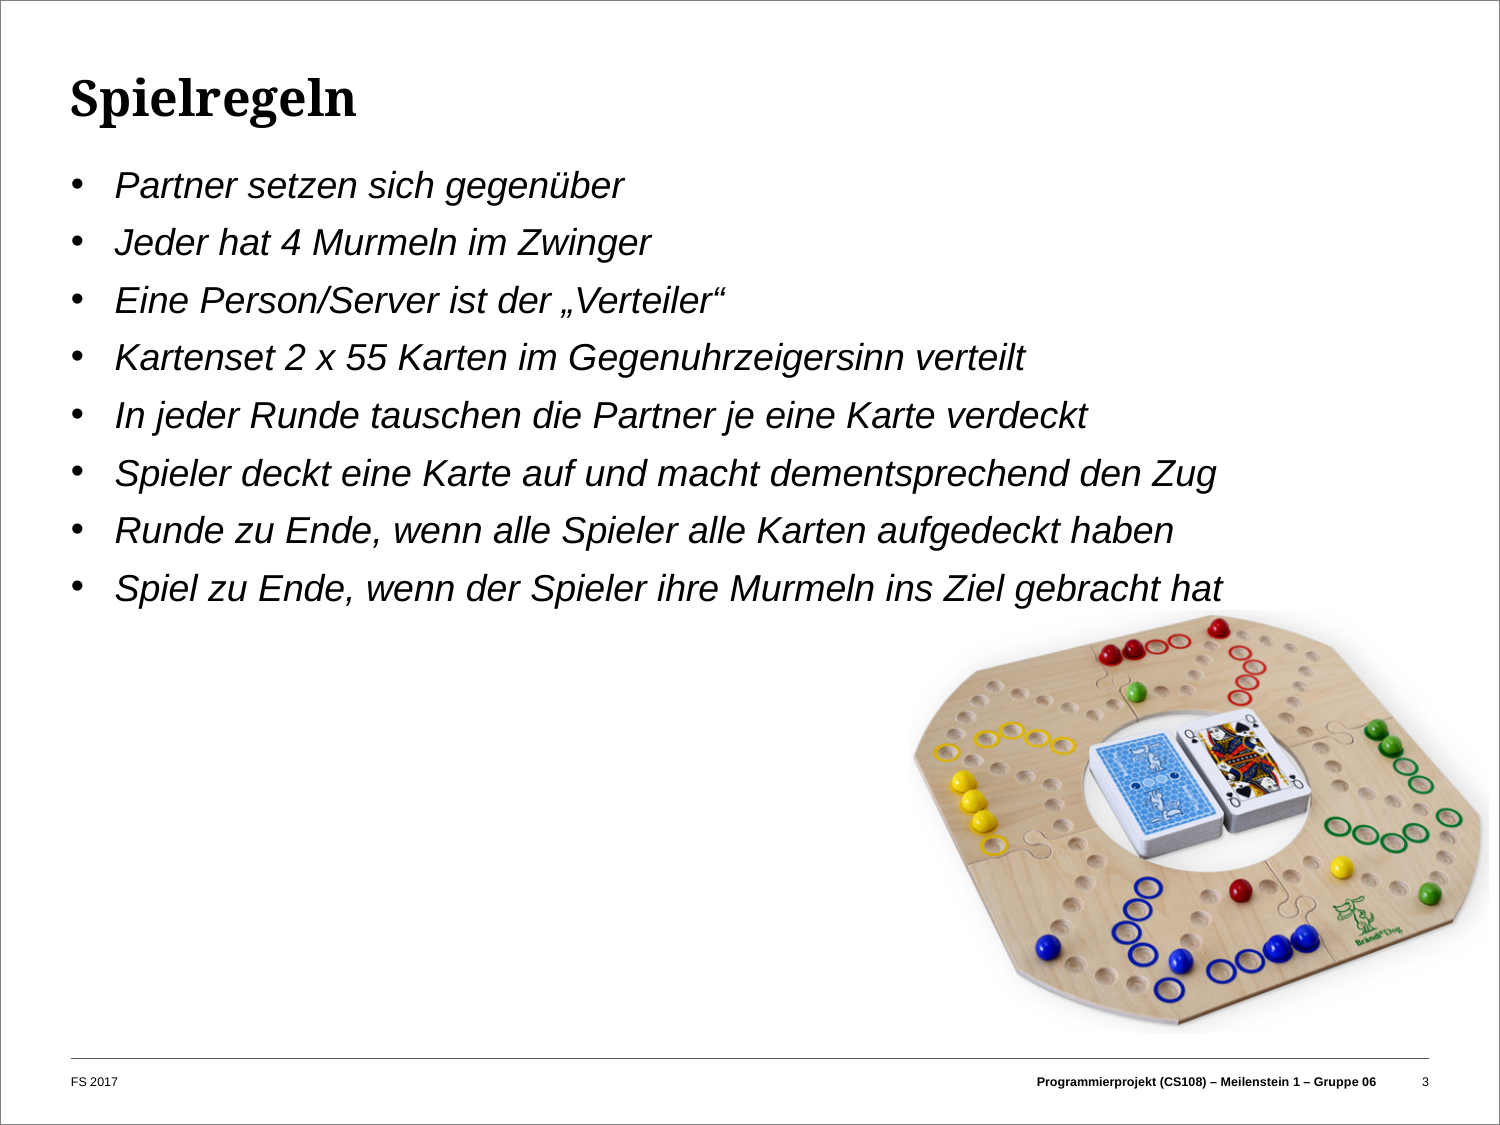

# Spielregeln
Partner setzen sich gegenüber
Jeder hat 4 Murmeln im Zwinger
Eine Person/Server ist der „Verteiler“
Kartenset 2 x 55 Karten im Gegenuhrzeigersinn verteilt
In jeder Runde tauschen die Partner je eine Karte verdeckt
Spieler deckt eine Karte auf und macht dementsprechend den Zug
Runde zu Ende, wenn alle Spieler alle Karten aufgedeckt haben
Spiel zu Ende, wenn der Spieler ihre Murmeln ins Ziel gebracht hat
FS 2017
Programmierprojekt (CS108) – Meilenstein 1 – Gruppe 06